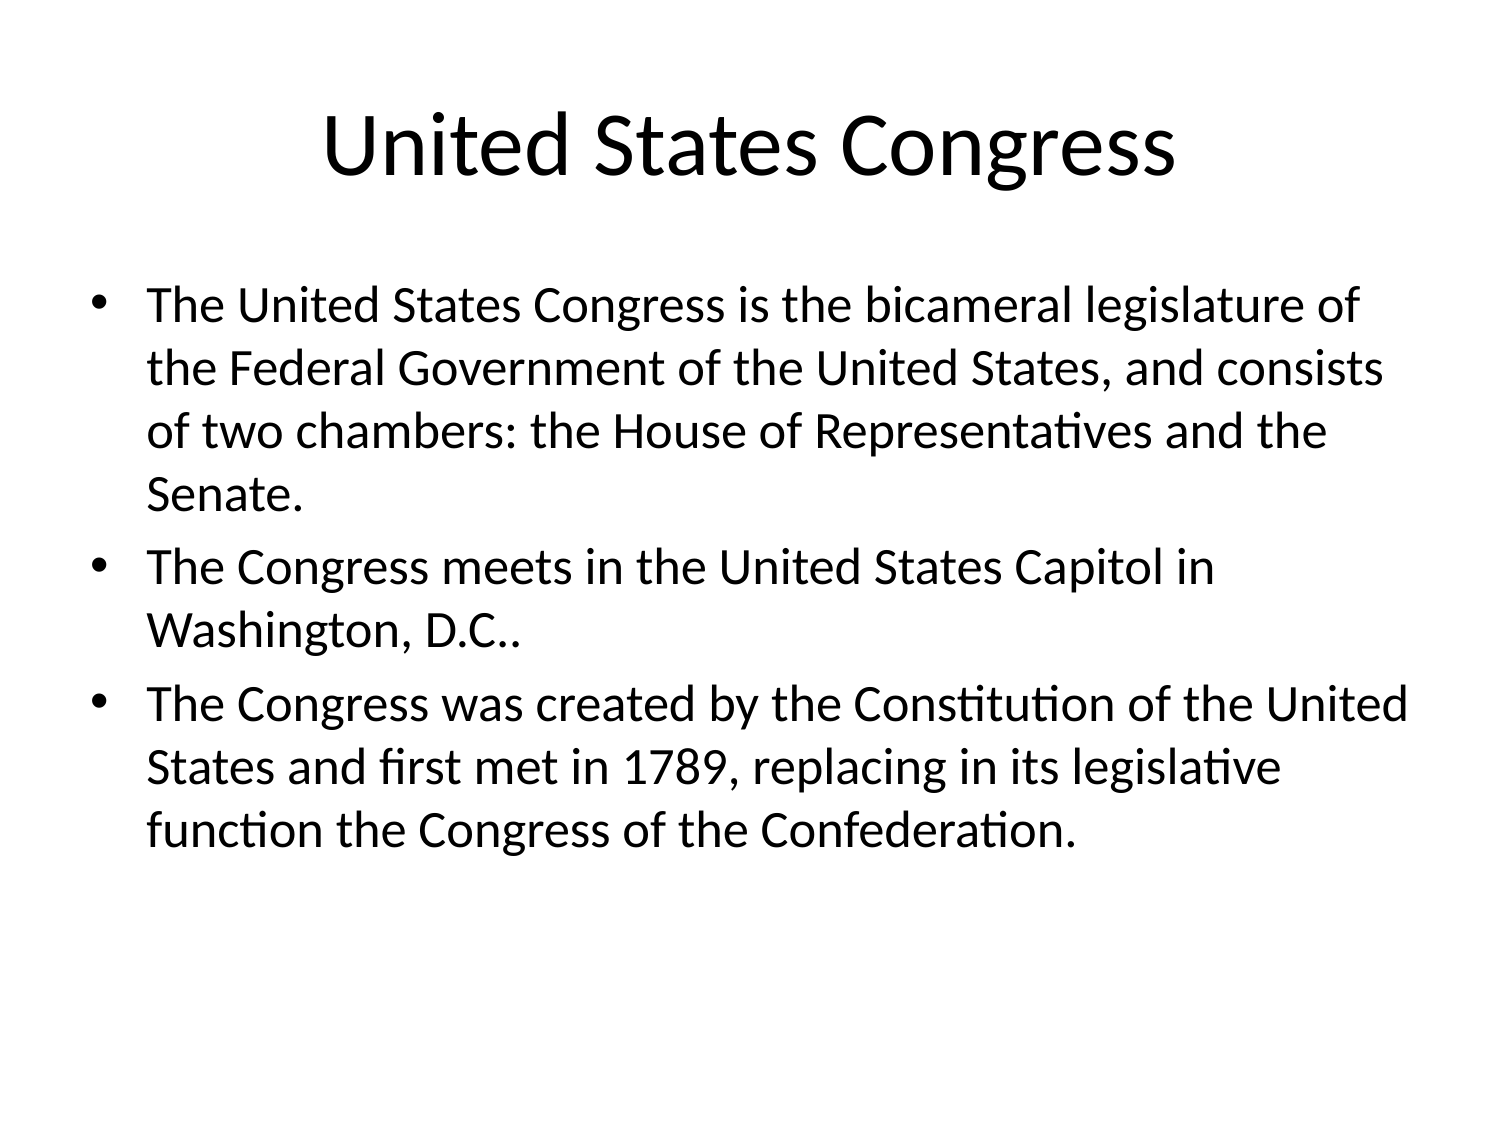

# United States Congress
The United States Congress is the bicameral legislature of the Federal Government of the United States, and consists of two chambers: the House of Representatives and the Senate.
The Congress meets in the United States Capitol in Washington, D.C..
The Congress was created by the Constitution of the United States and first met in 1789, replacing in its legislative function the Congress of the Confederation.